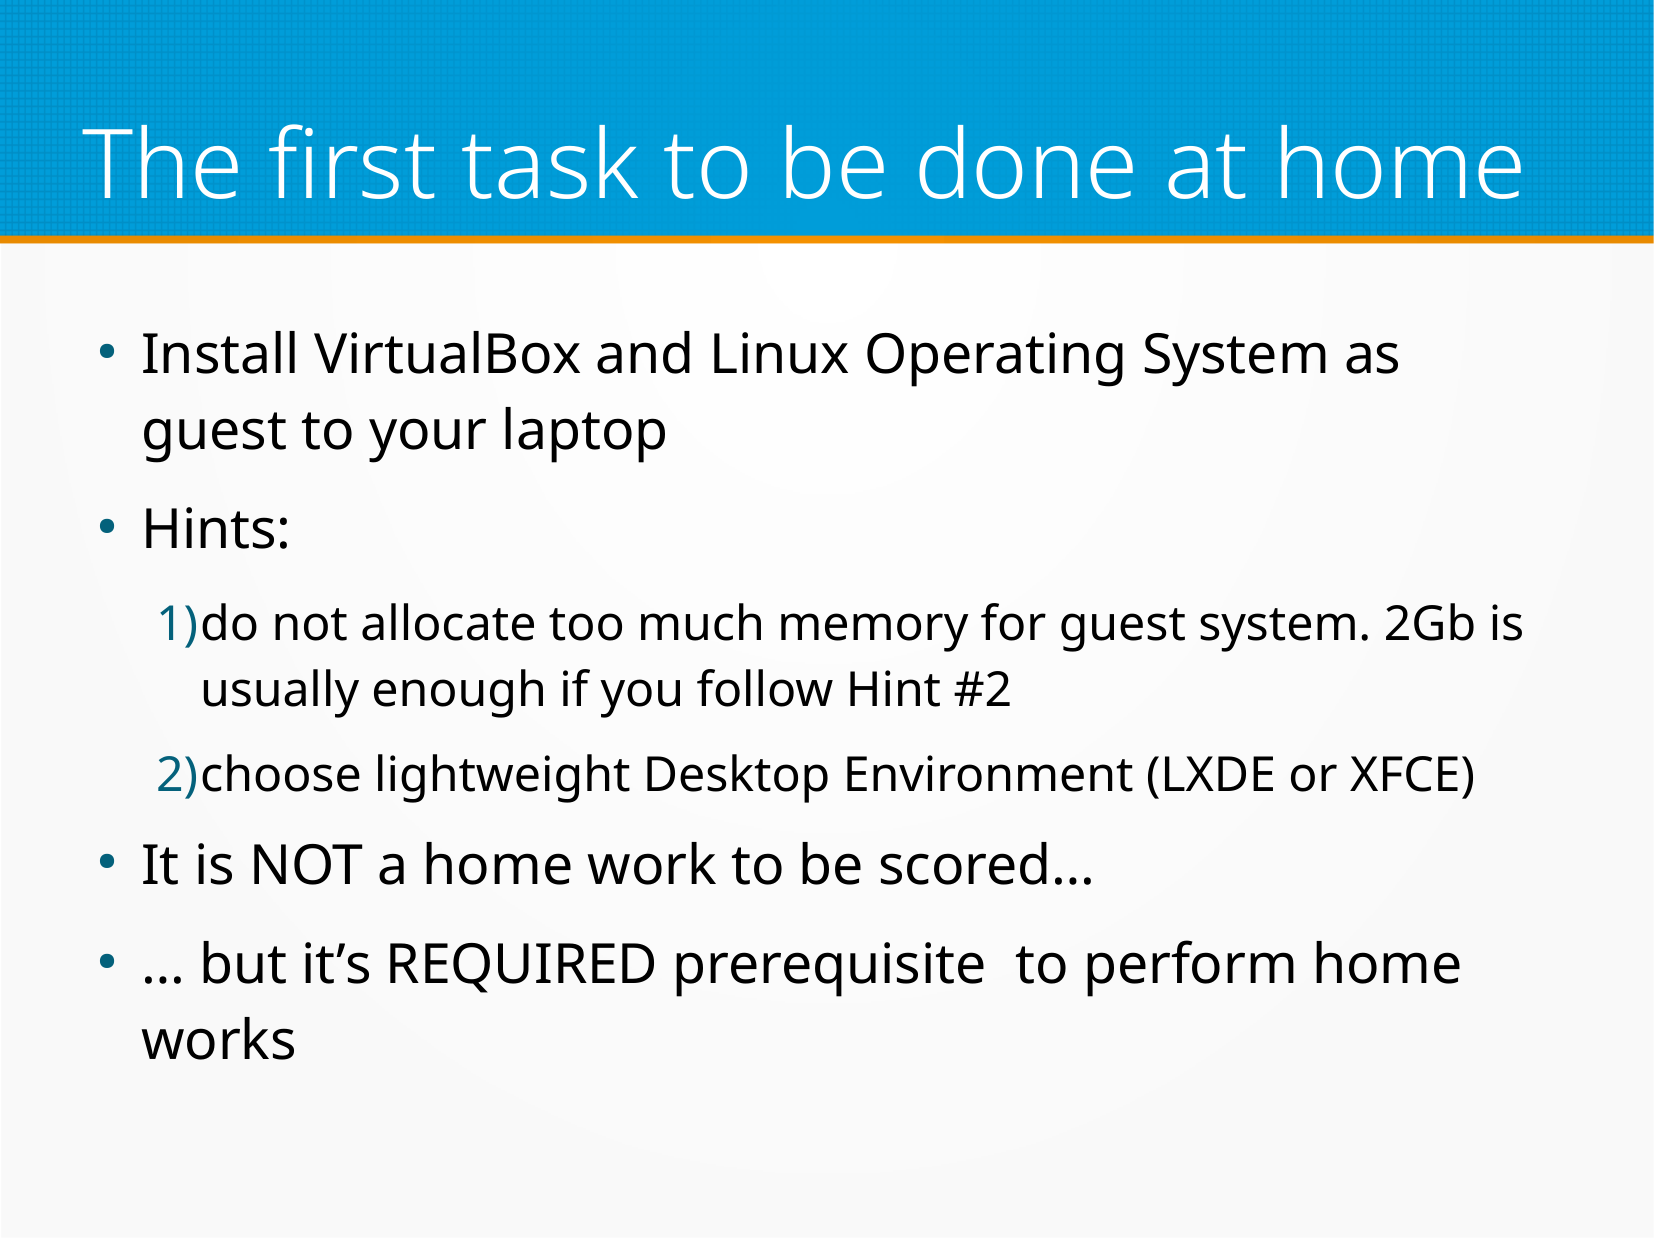

# The first task to be done at home
Install VirtualBox and Linux Operating System as guest to your laptop
Hints:
do not allocate too much memory for guest system. 2Gb is usually enough if you follow Hint #2
choose lightweight Desktop Environment (LXDE or XFCE)
It is NOT a home work to be scored…
… but it’s REQUIRED prerequisite to perform home works